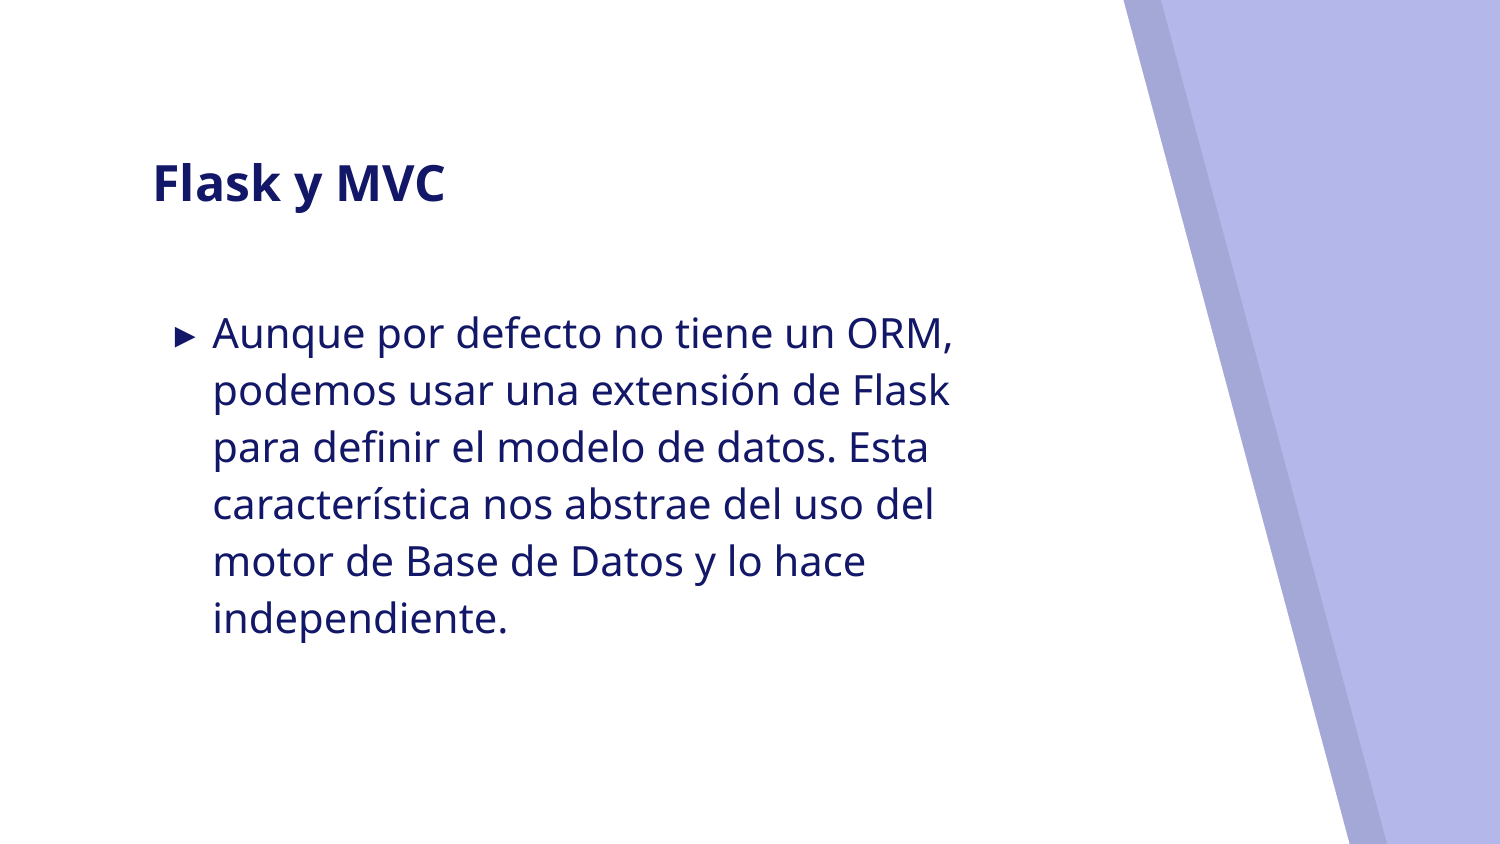

# Flask y MVC
Aunque por defecto no tiene un ORM, podemos usar una extensión de Flask para definir el modelo de datos. Esta característica nos abstrae del uso del motor de Base de Datos y lo hace independiente.